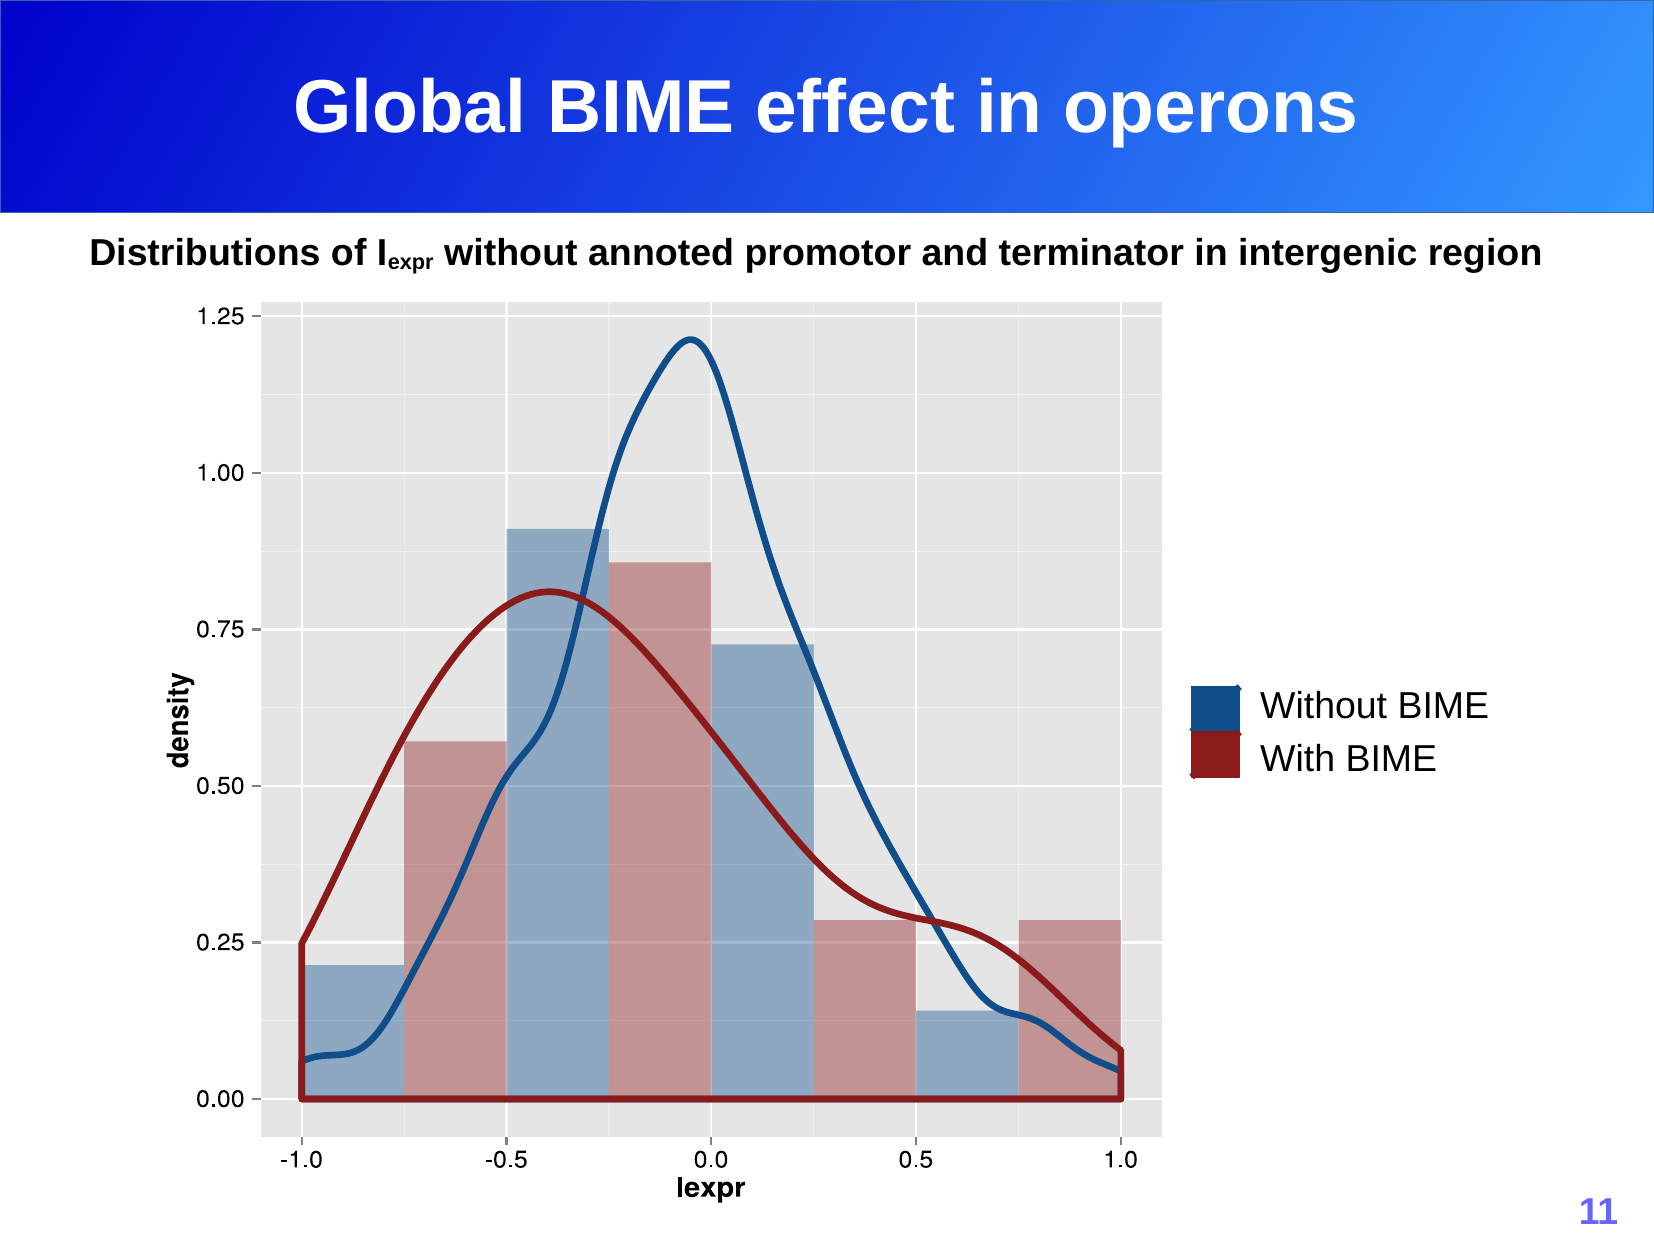

# Global BIME effect in operons
Distributions of Iexpr without annoted promotor and terminator in intergenic region
Without BIME
With BIME
11